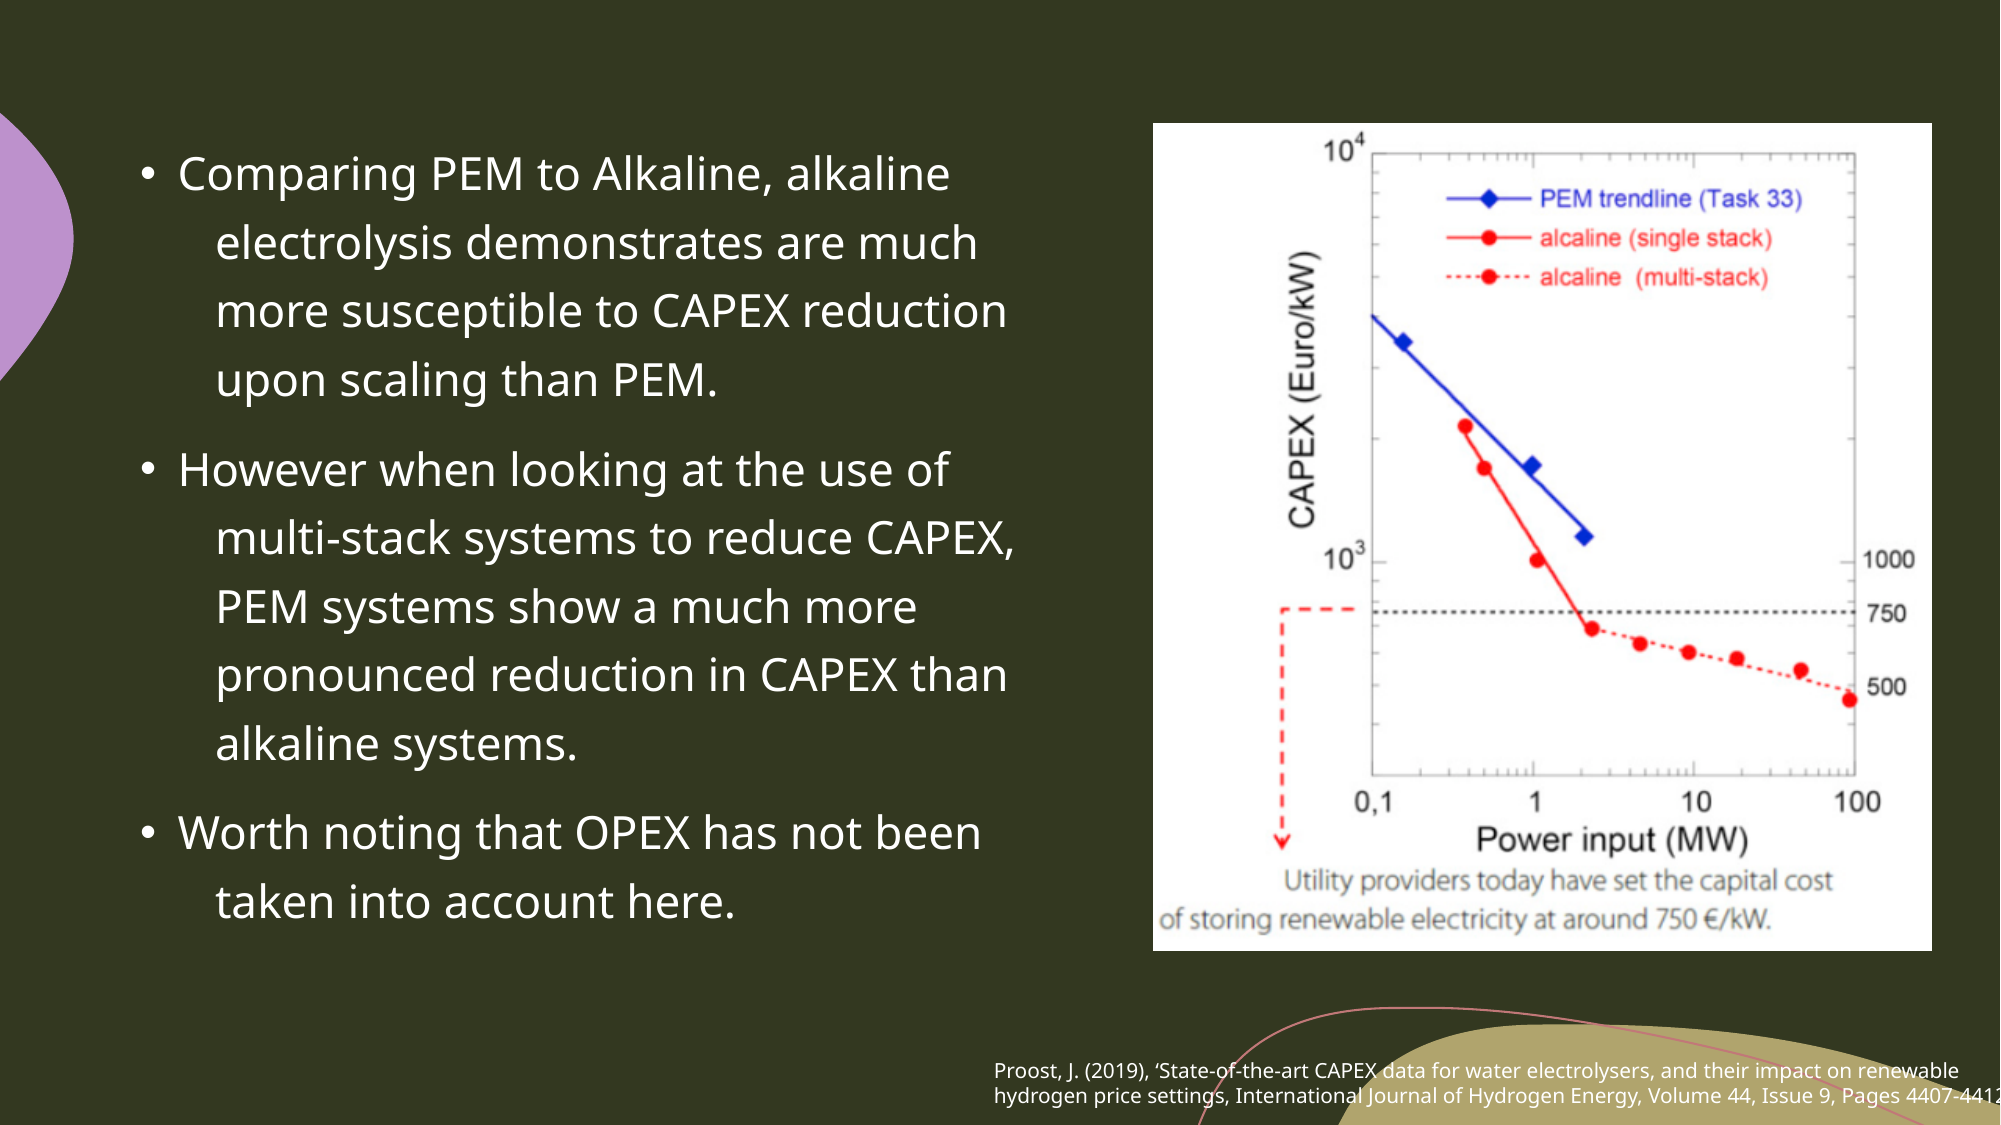

# Comparing PEM to Alkaline, alkaline electrolysis demonstrates are much more susceptible to CAPEX reduction upon scaling than PEM.
However when looking at the use of multi-stack systems to reduce CAPEX, PEM systems show a much more pronounced reduction in CAPEX than alkaline systems.
Worth noting that OPEX has not been taken into account here.
Proost, J. (2019), ‘State-of-the-art CAPEX data for water electrolysers, and their impact on renewable hydrogen price settings, International Journal of Hydrogen Energy, Volume 44, Issue 9, Pages 4407-4412